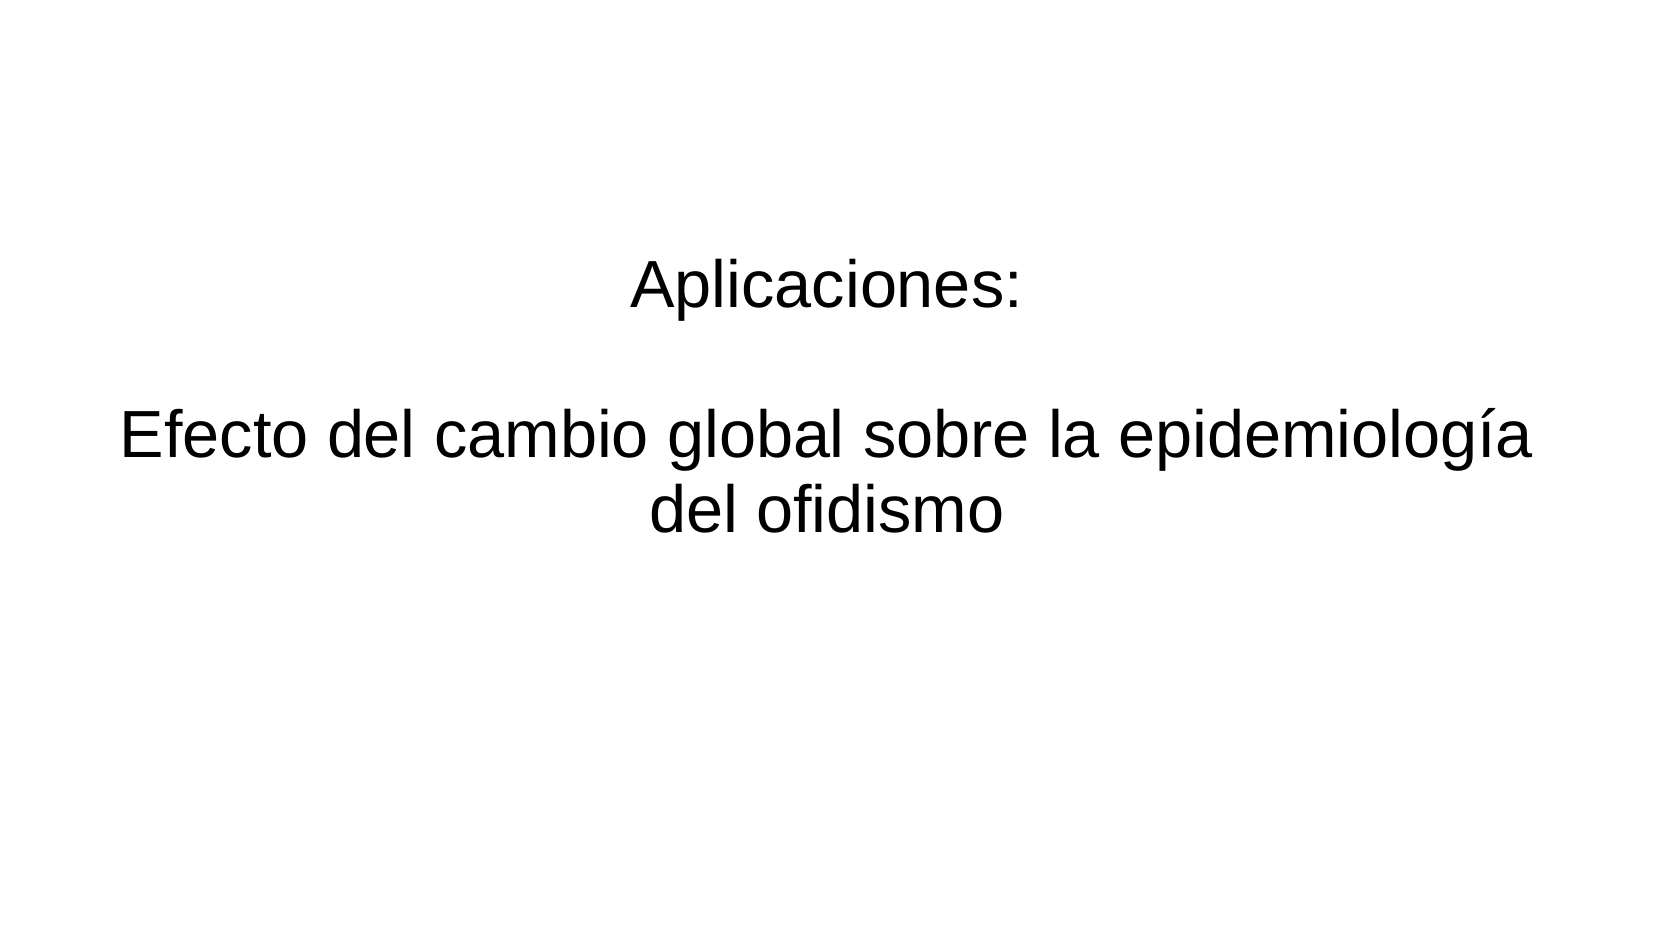

# Aplicaciones:
Efecto del cambio global sobre la epidemiología del ofidismo